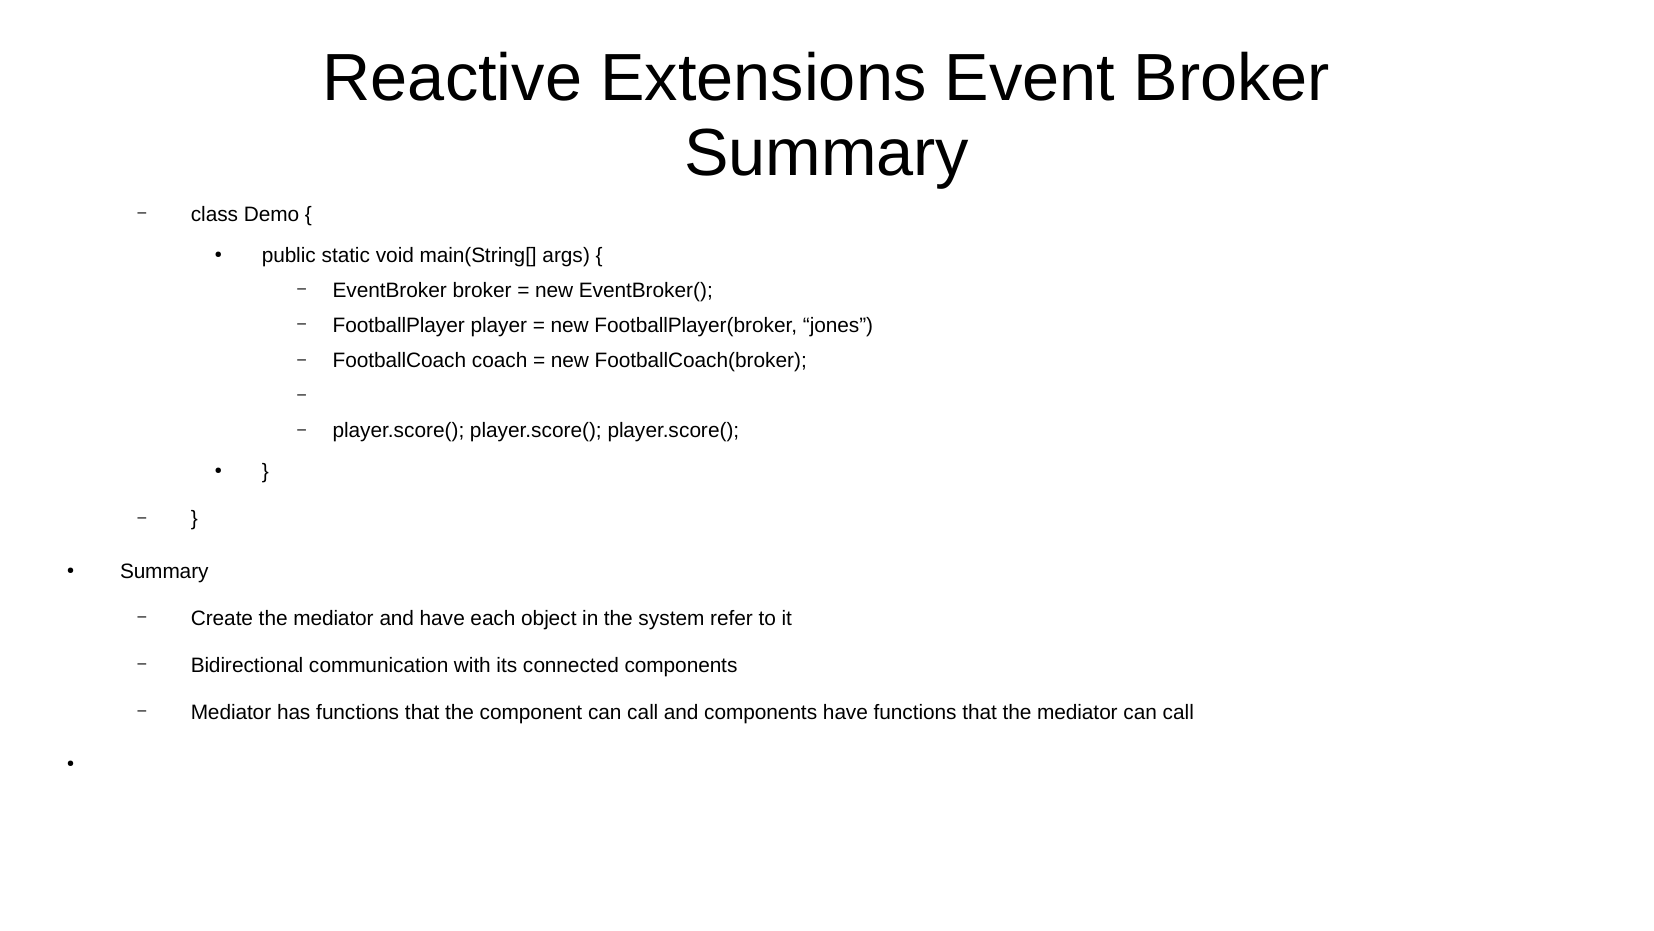

# Reactive Extensions Event Broker Summary
class Demo {
public static void main(String[] args) {
EventBroker broker = new EventBroker();
FootballPlayer player = new FootballPlayer(broker, “jones”)
FootballCoach coach = new FootballCoach(broker);
player.score(); player.score(); player.score();
}
}
Summary
Create the mediator and have each object in the system refer to it
Bidirectional communication with its connected components
Mediator has functions that the component can call and components have functions that the mediator can call